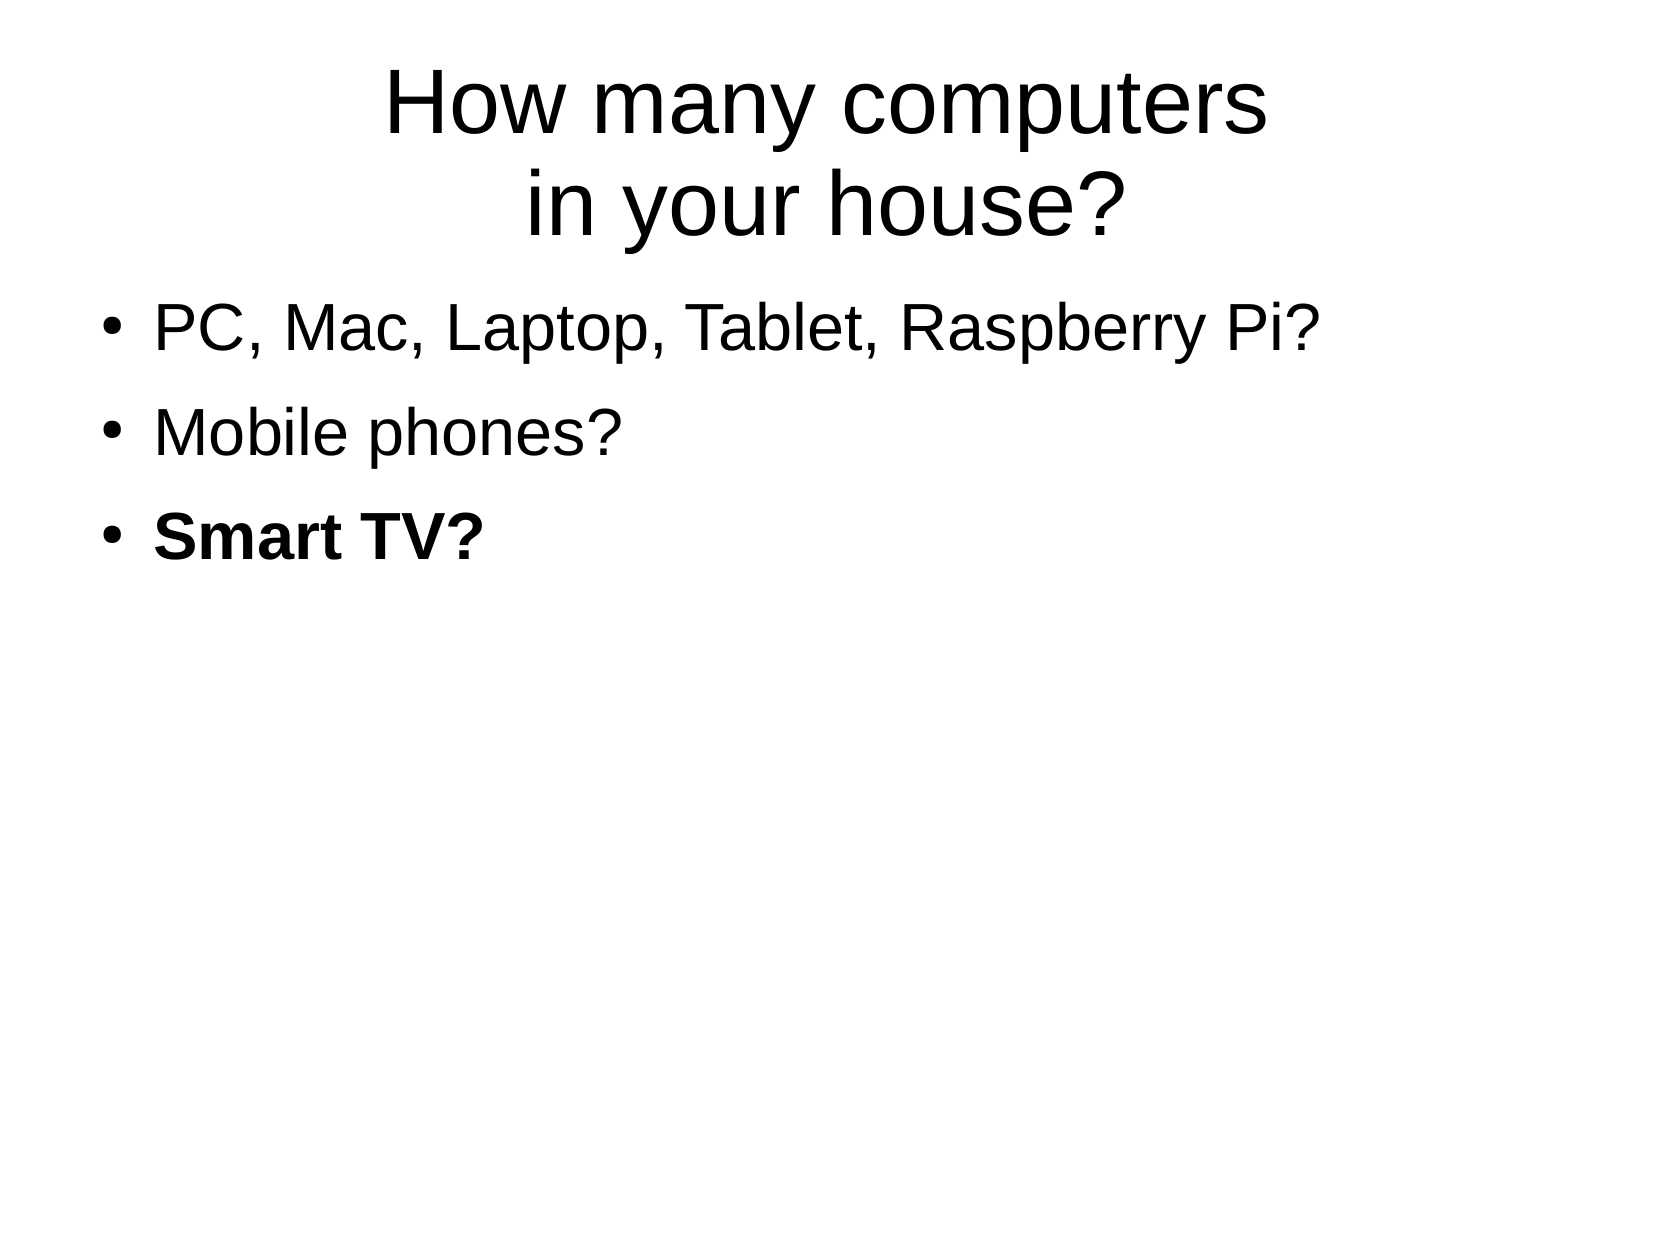

# How many computers in your house?
PC, Mac, Laptop, Tablet, Raspberry Pi?
Mobile phones?
Smart TV?